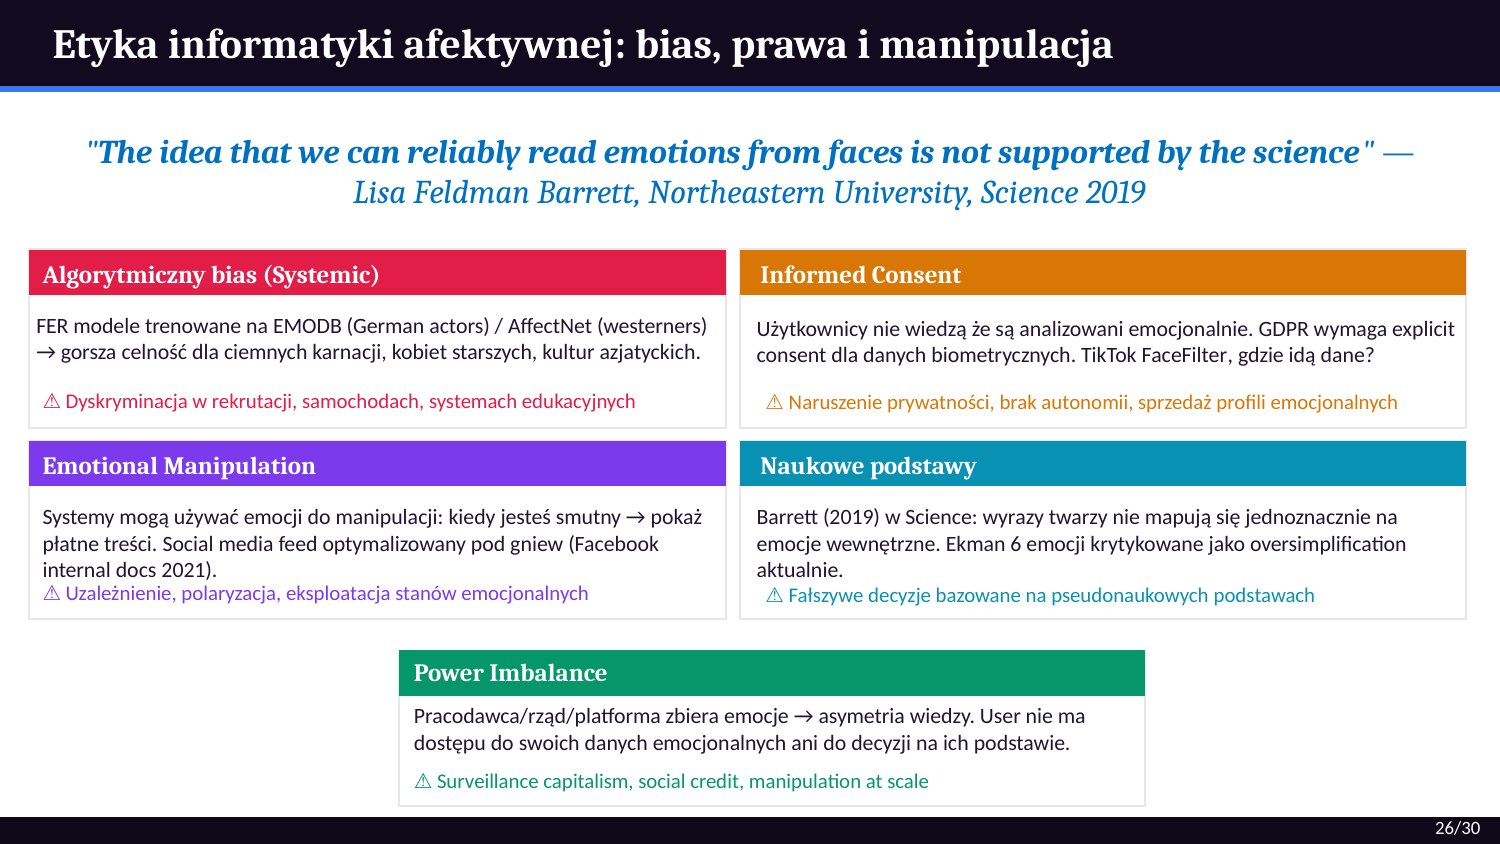

Etyka informatyki afektywnej: bias, prawa i manipulacja
"The idea that we can reliably read emotions from faces is not supported by the science" — Lisa Feldman Barrett, Northeastern University, Science 2019
Algorytmiczny bias (Systemic)
Informed Consent
FER modele trenowane na EMODB (German actors) / AffectNet (westerners) → gorsza celność dla ciemnych karnacji, kobiet starszych, kultur azjatyckich.
Użytkownicy nie wiedzą że są analizowani emocjonalnie. GDPR wymaga explicit consent dla danych biometrycznych. TikTok FaceFilter, gdzie idą dane?
⚠ Dyskryminacja w rekrutacji, samochodach, systemach edukacyjnych
⚠ Naruszenie prywatności, brak autonomii, sprzedaż profili emocjonalnych
Emotional Manipulation
Naukowe podstawy
Systemy mogą używać emocji do manipulacji: kiedy jesteś smutny → pokaż płatne treści. Social media feed optymalizowany pod gniew (Facebook internal docs 2021).
Barrett (2019) w Science: wyrazy twarzy nie mapują się jednoznacznie na emocje wewnętrzne. Ekman 6 emocji krytykowane jako oversimplification aktualnie.
⚠ Uzależnienie, polaryzacja, eksploatacja stanów emocjonalnych
⚠ Fałszywe decyzje bazowane na pseudonaukowych podstawach
Power Imbalance
Pracodawca/rząd/platforma zbiera emocje → asymetria wiedzy. User nie ma dostępu do swoich danych emocjonalnych ani do decyzji na ich podstawie.
⚠ Surveillance capitalism, social credit, manipulation at scale